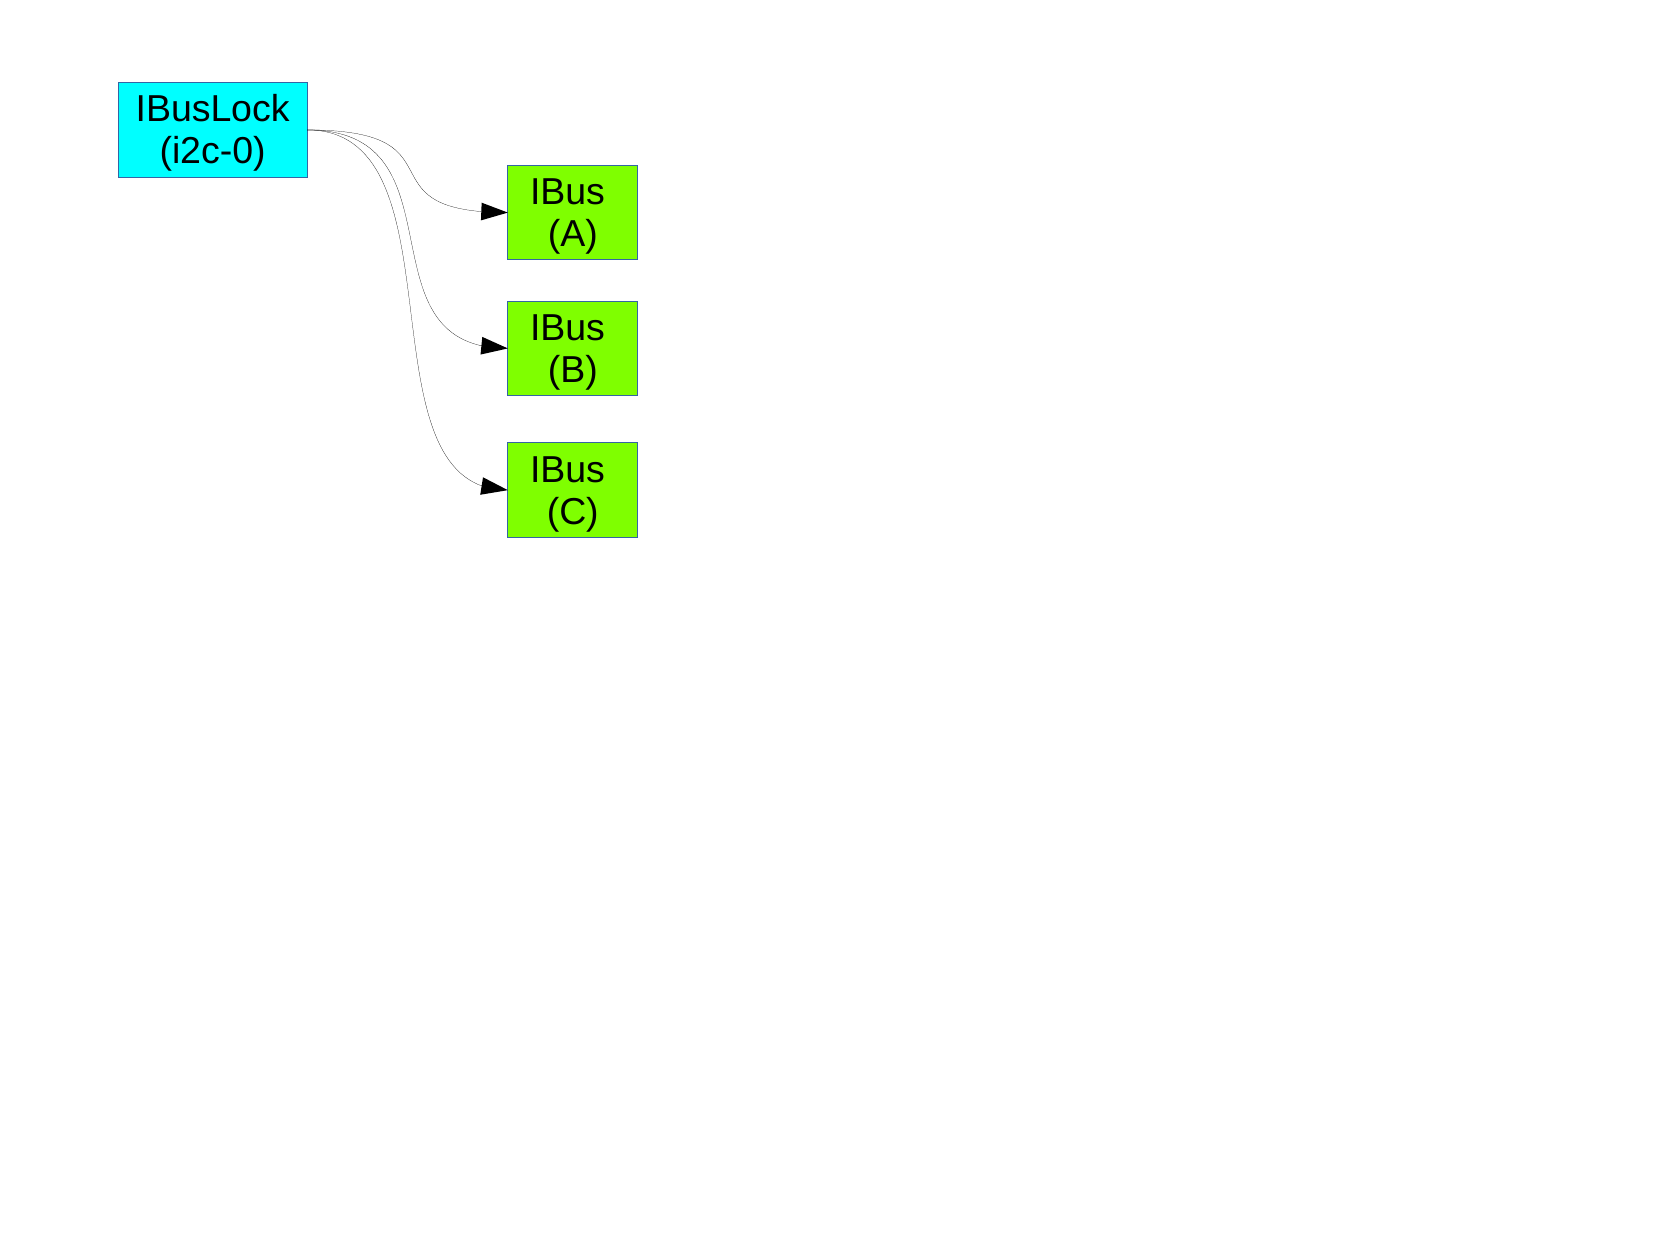

IBusLock
(i2c-0)
IBus
(A)
IBus
(B)
IBus
(C)